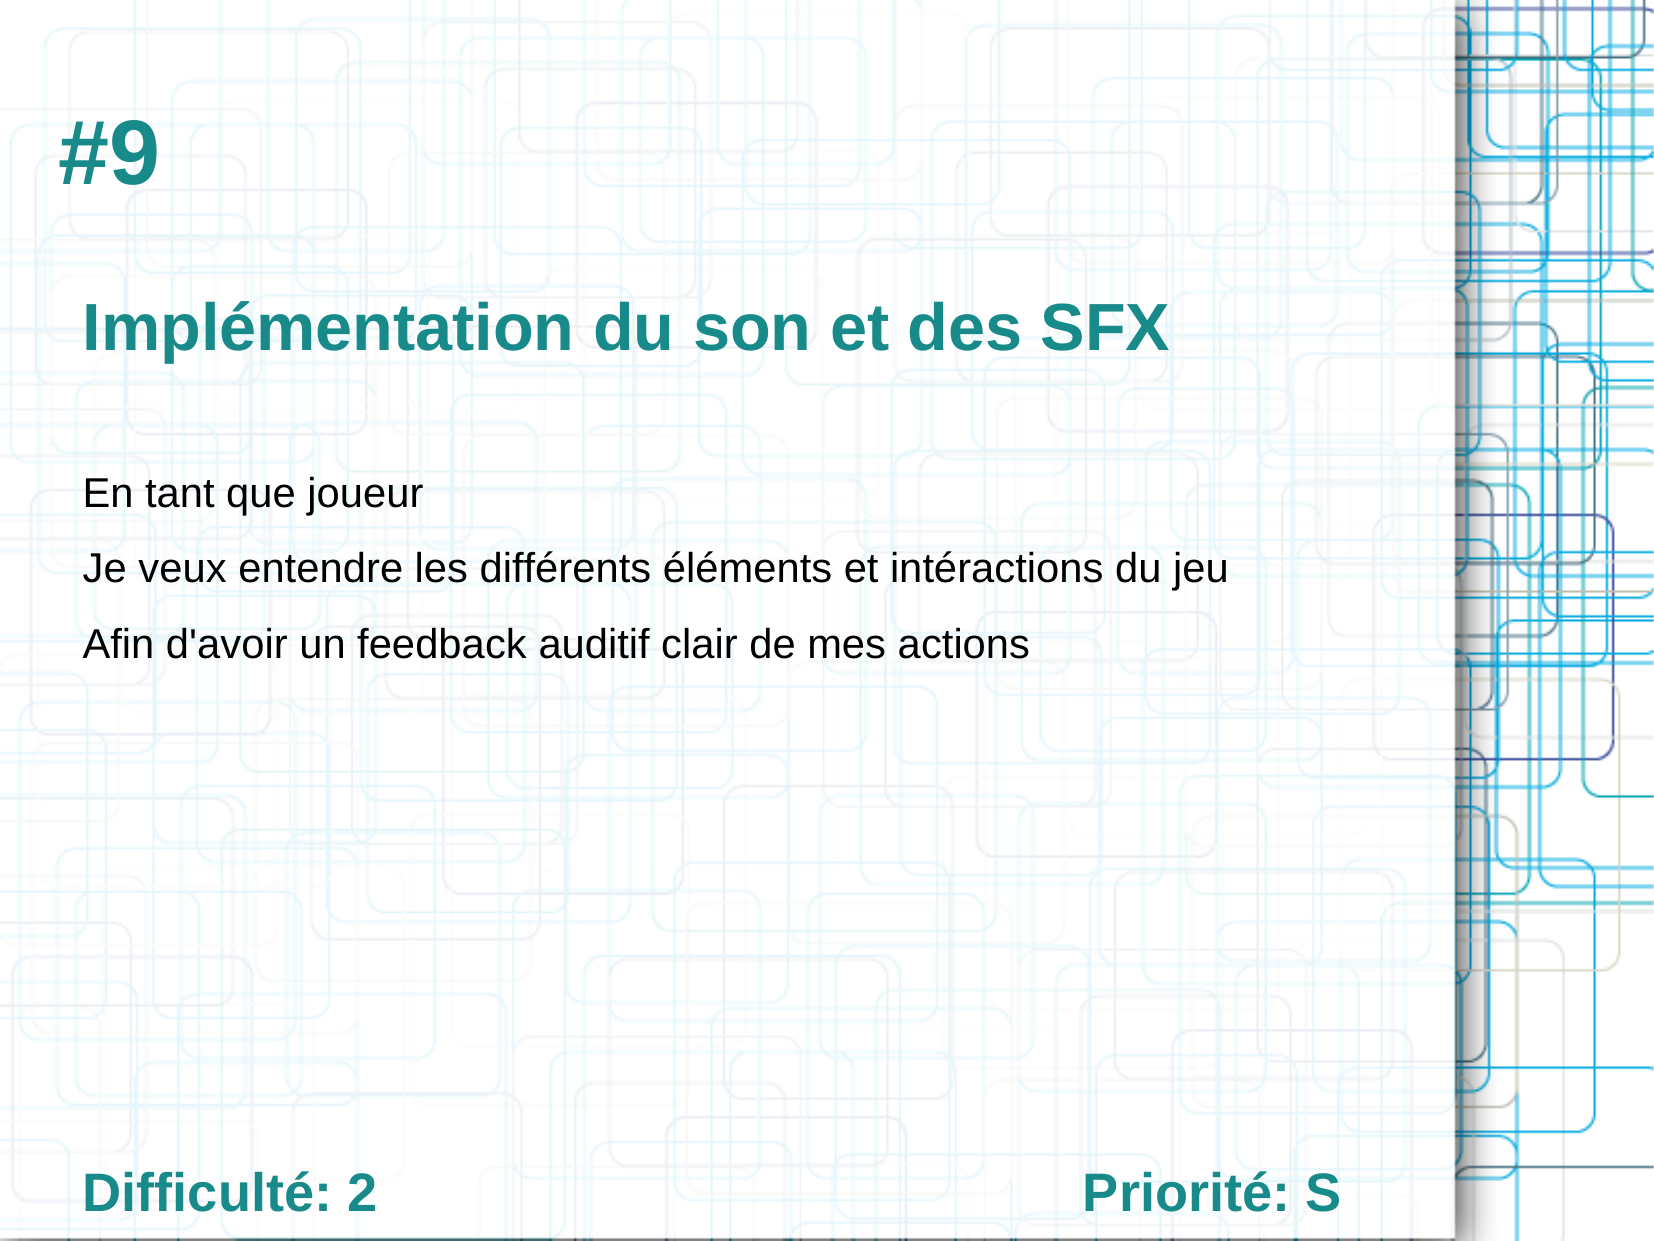

# #9
Implémentation du son et des SFX
En tant que joueur
Je veux entendre les différents éléments et intéractions du jeu
Afin d'avoir un feedback auditif clair de mes actions
Difficulté: 2 Priorité: S